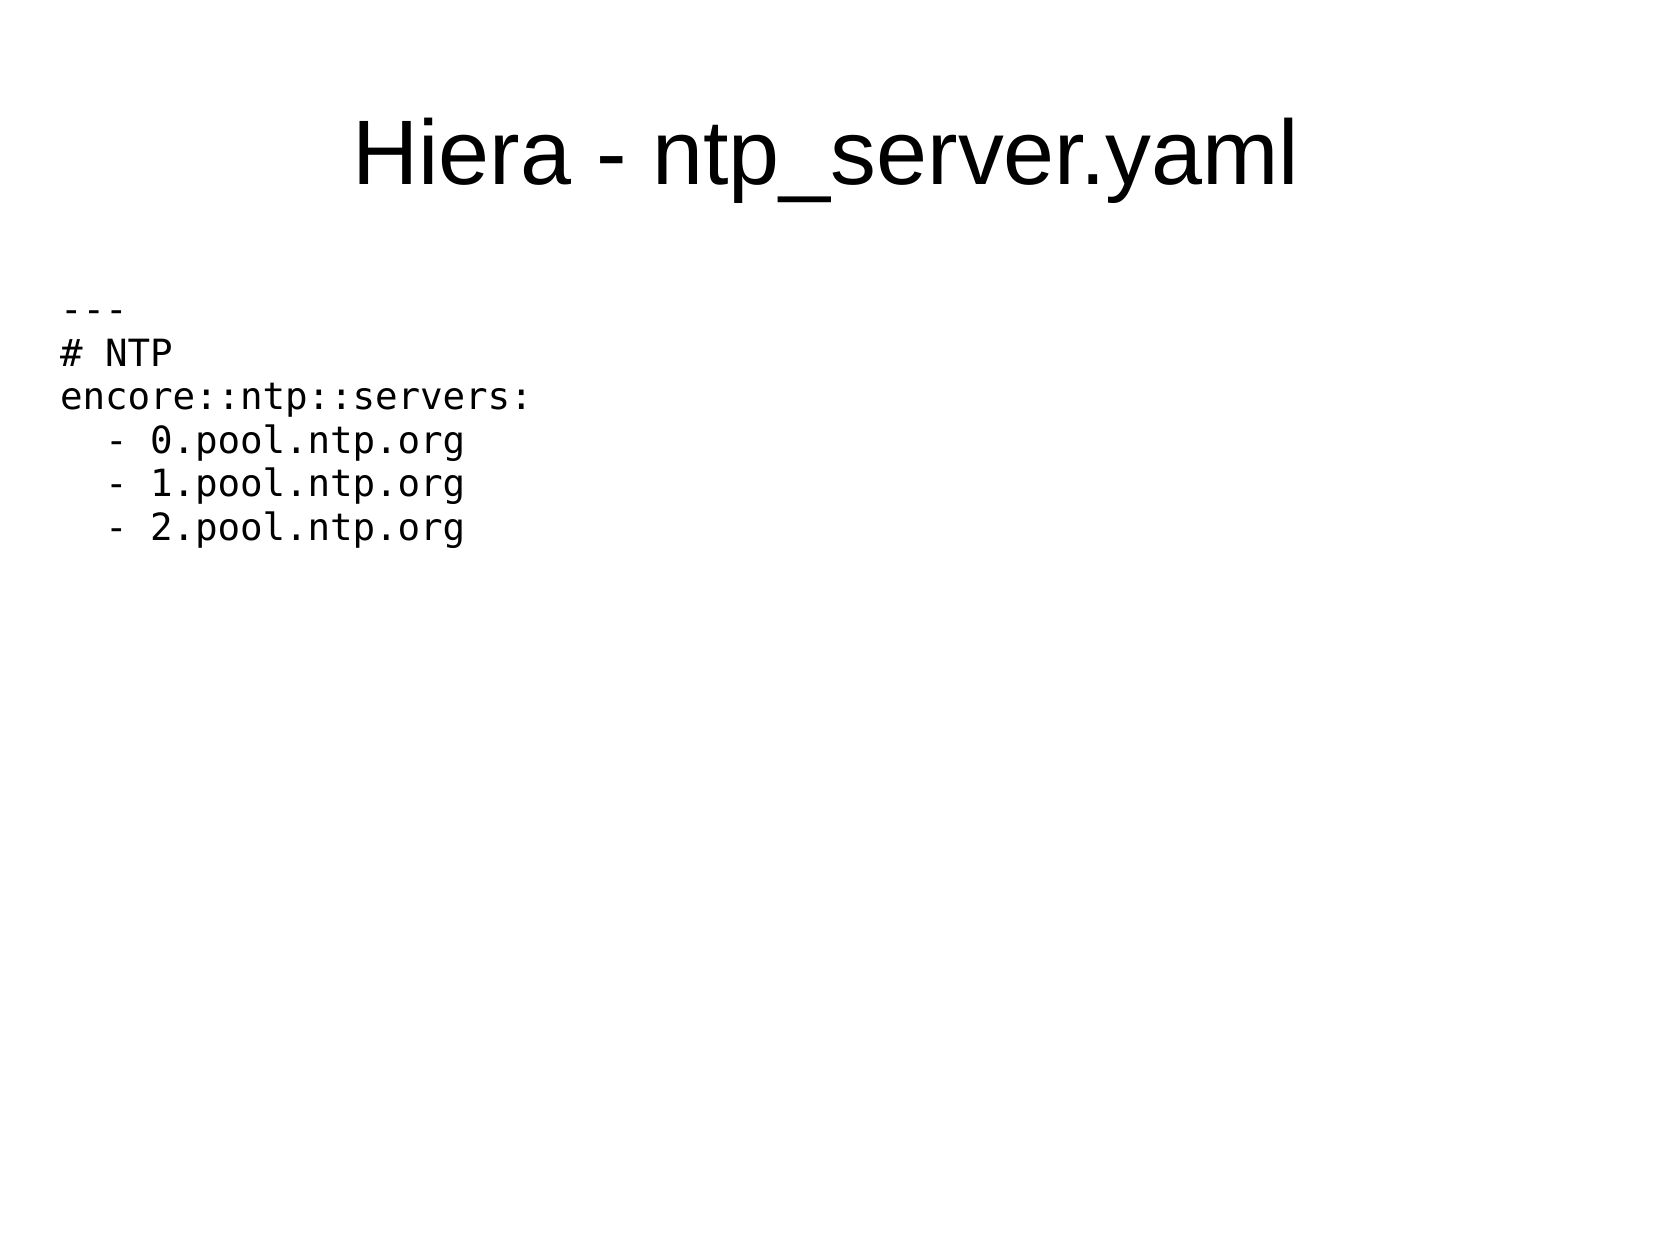

# Hiera - ntp_server.yaml
---
# NTP
encore::ntp::servers:
 - 0.pool.ntp.org
 - 1.pool.ntp.org
 - 2.pool.ntp.org